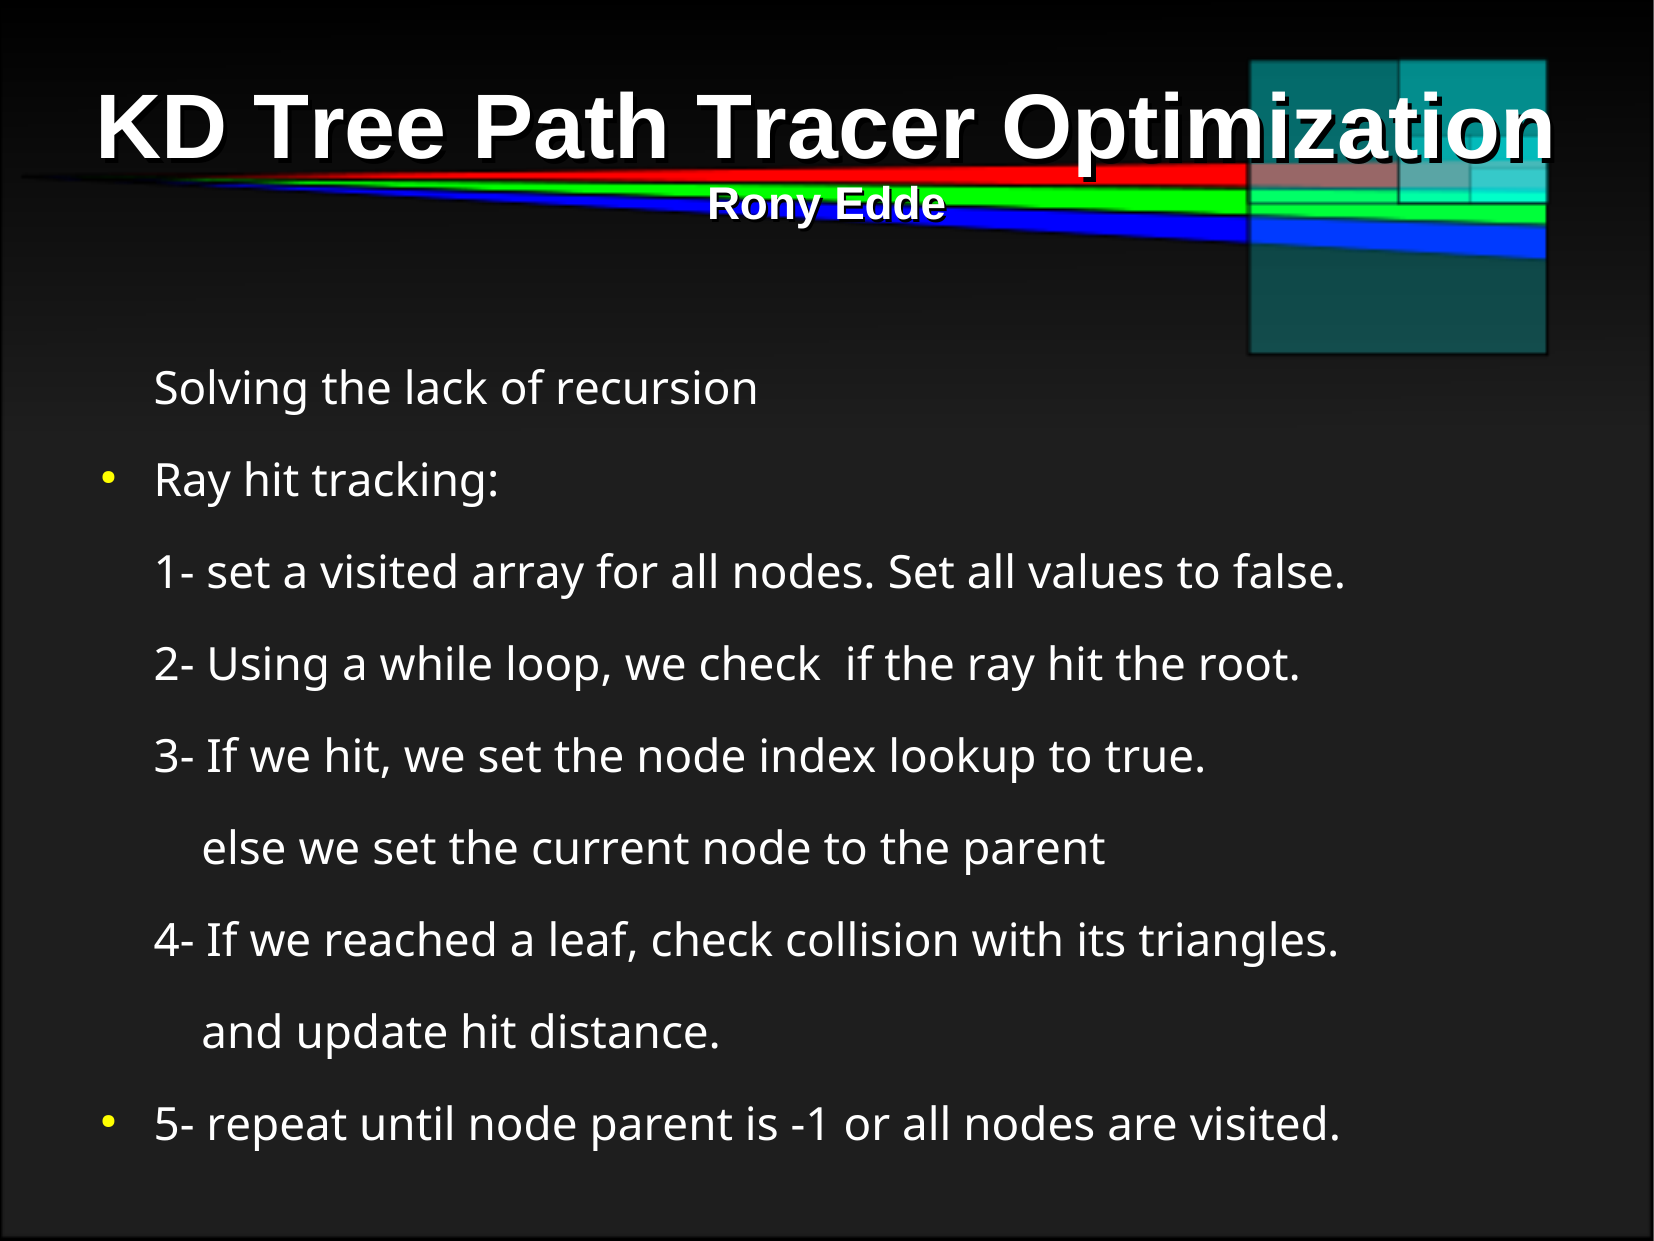

KD Tree Path Tracer Optimization
Rony Edde
# Solving the lack of recursion
Ray hit tracking:
1- set a visited array for all nodes. Set all values to false.
2- Using a while loop, we check if the ray hit the root.
3- If we hit, we set the node index lookup to true.
 else we set the current node to the parent
4- If we reached a leaf, check collision with its triangles.
 and update hit distance.
5- repeat until node parent is -1 or all nodes are visited.